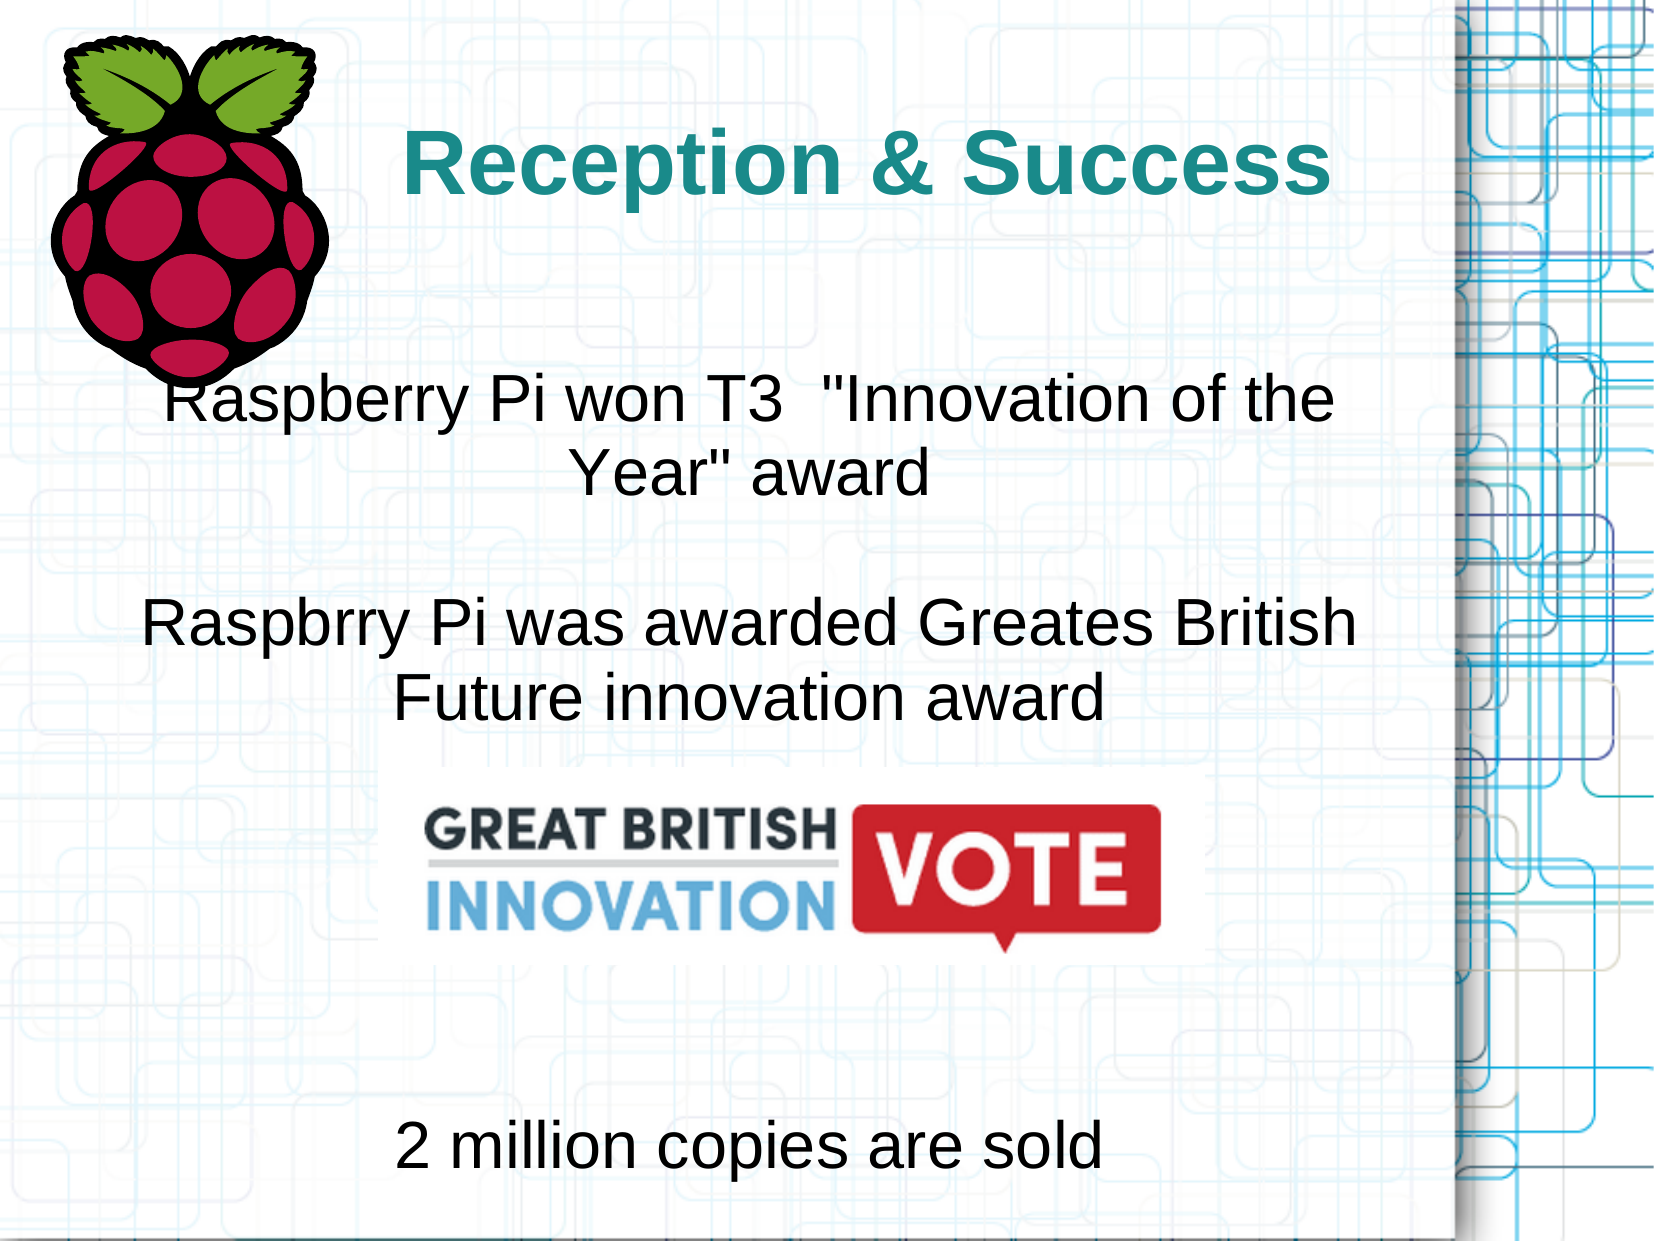

# Reception & Success
Raspberry Pi won T3 "Innovation of the Year" award
Raspbrry Pi was awarded Greates British Future innovation award
2 million copies are sold